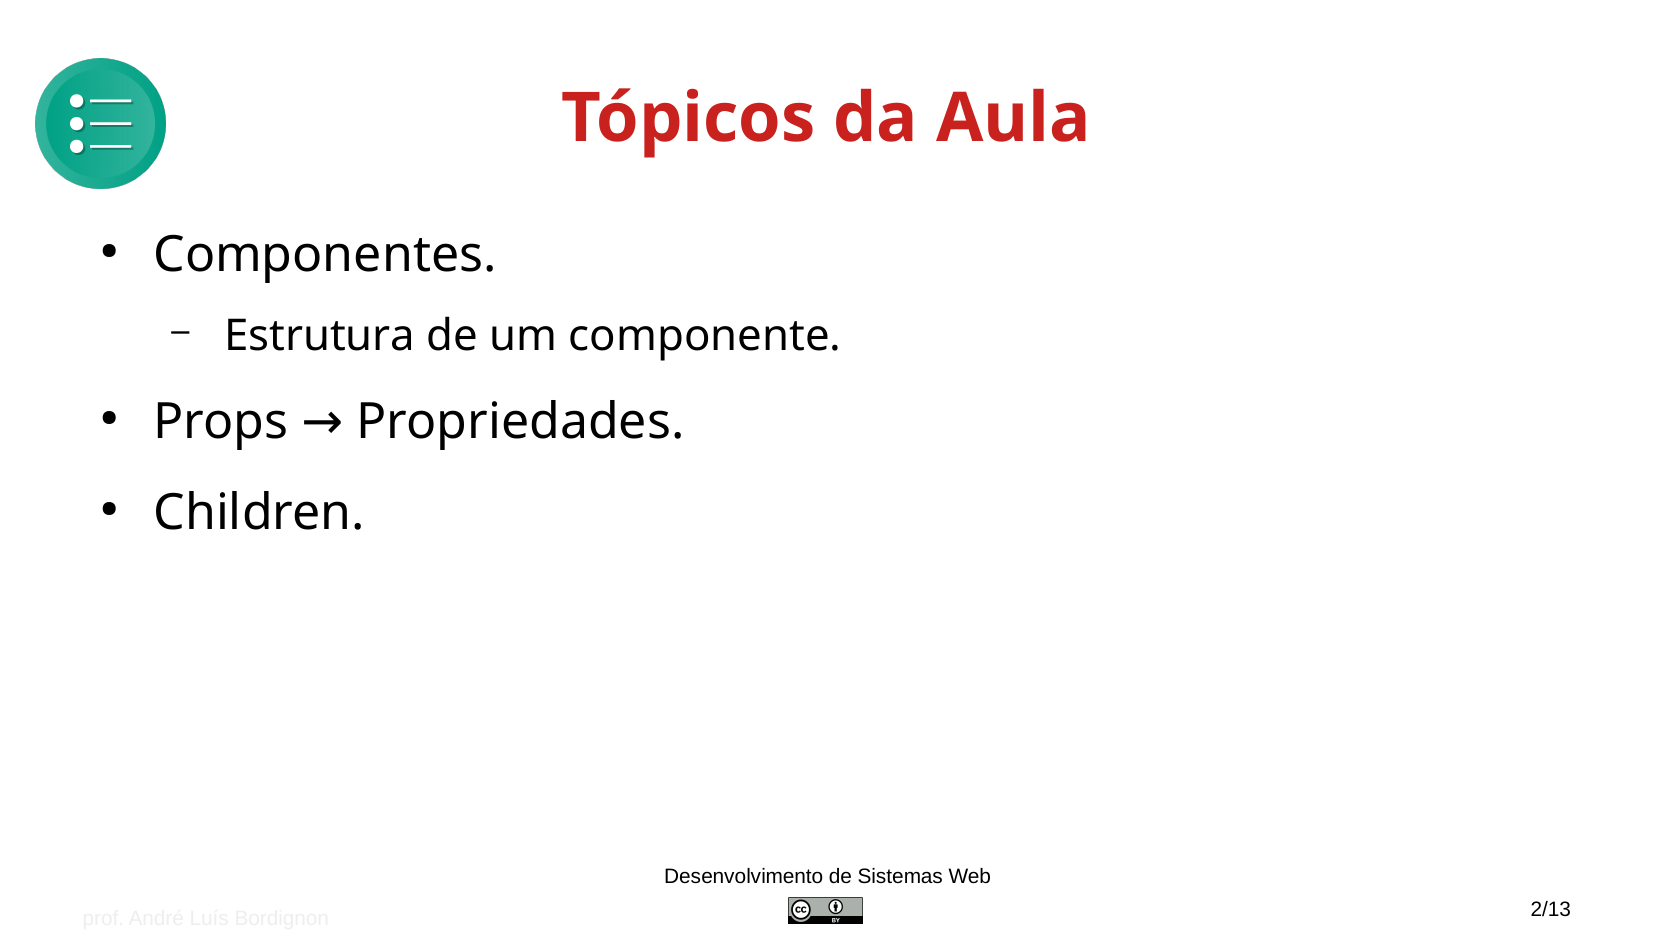

# Tópicos da Aula
Componentes.
Estrutura de um componente.
Props → Propriedades.
Children.
2
prof. André Luís Bordignon